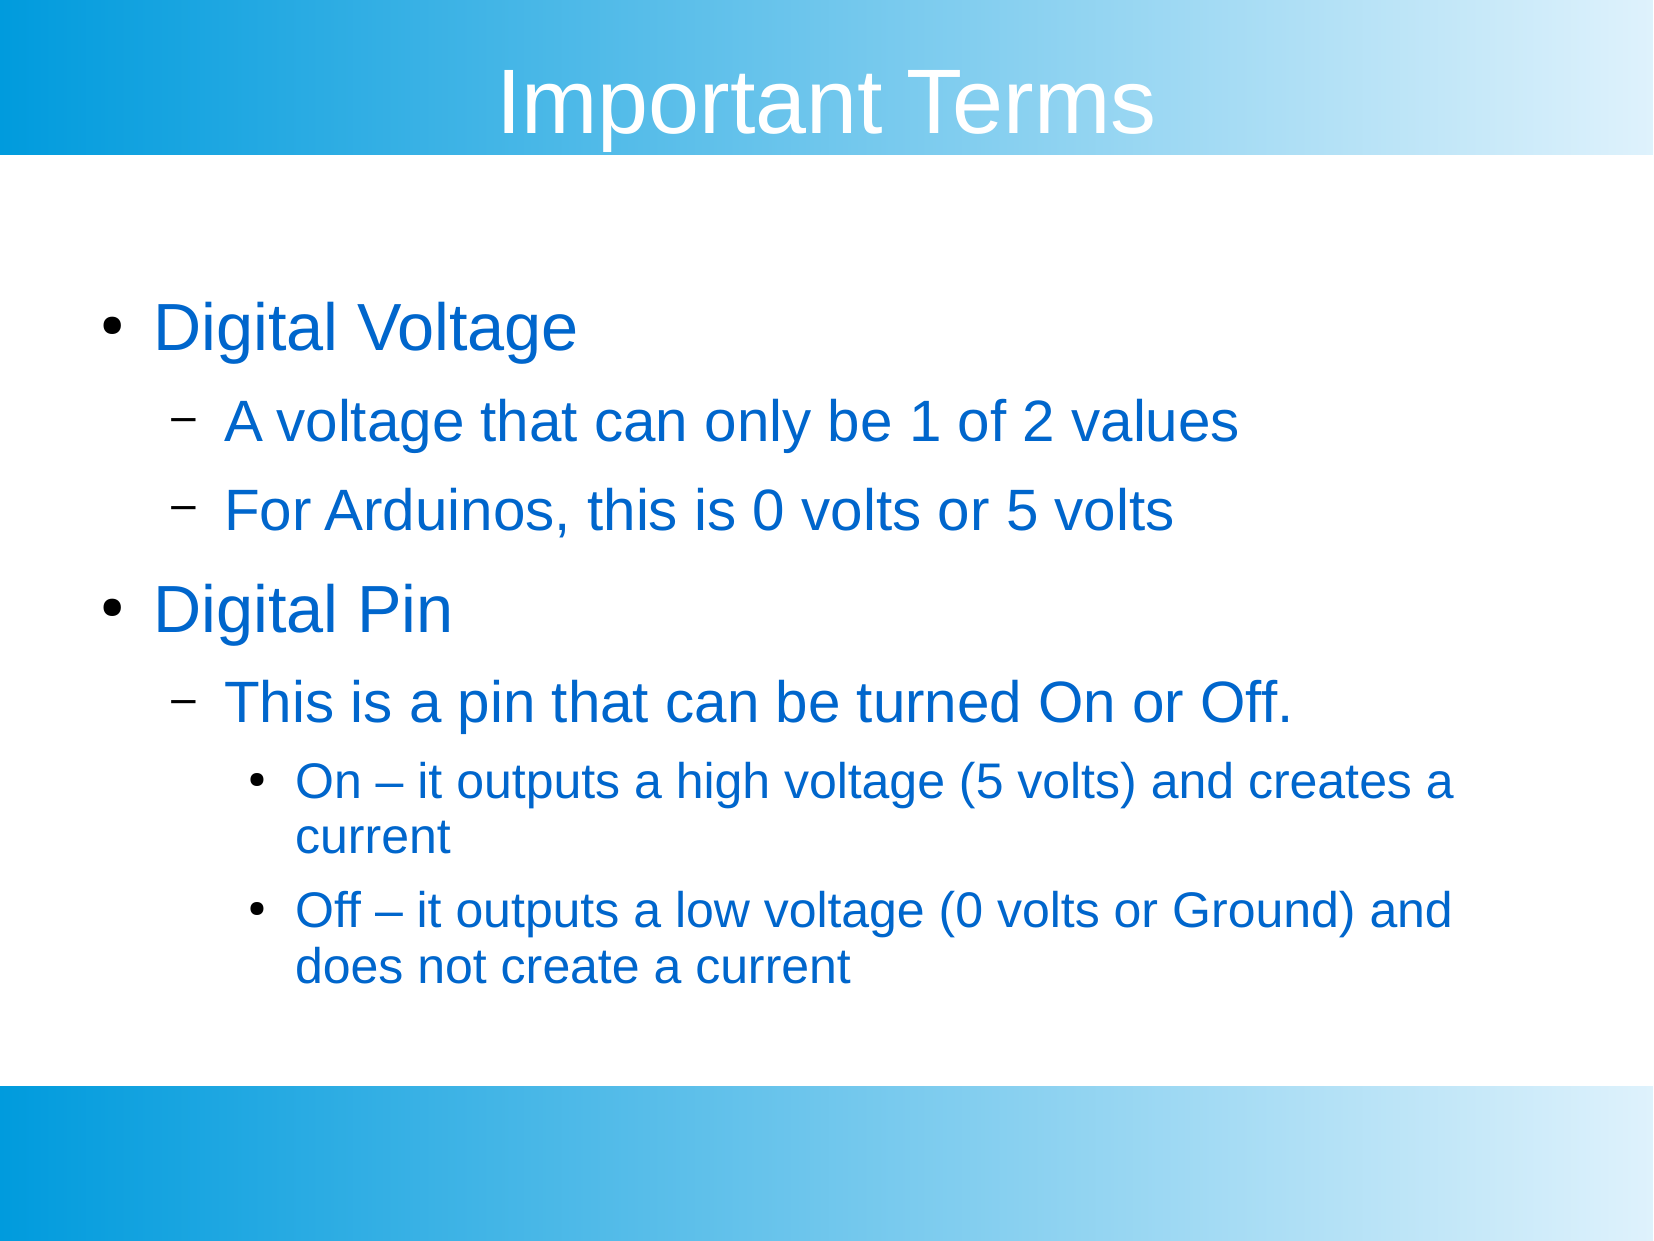

# Important Terms
Digital Voltage
A voltage that can only be 1 of 2 values
For Arduinos, this is 0 volts or 5 volts
Digital Pin
This is a pin that can be turned On or Off.
On – it outputs a high voltage (5 volts) and creates a current
Off – it outputs a low voltage (0 volts or Ground) and does not create a current